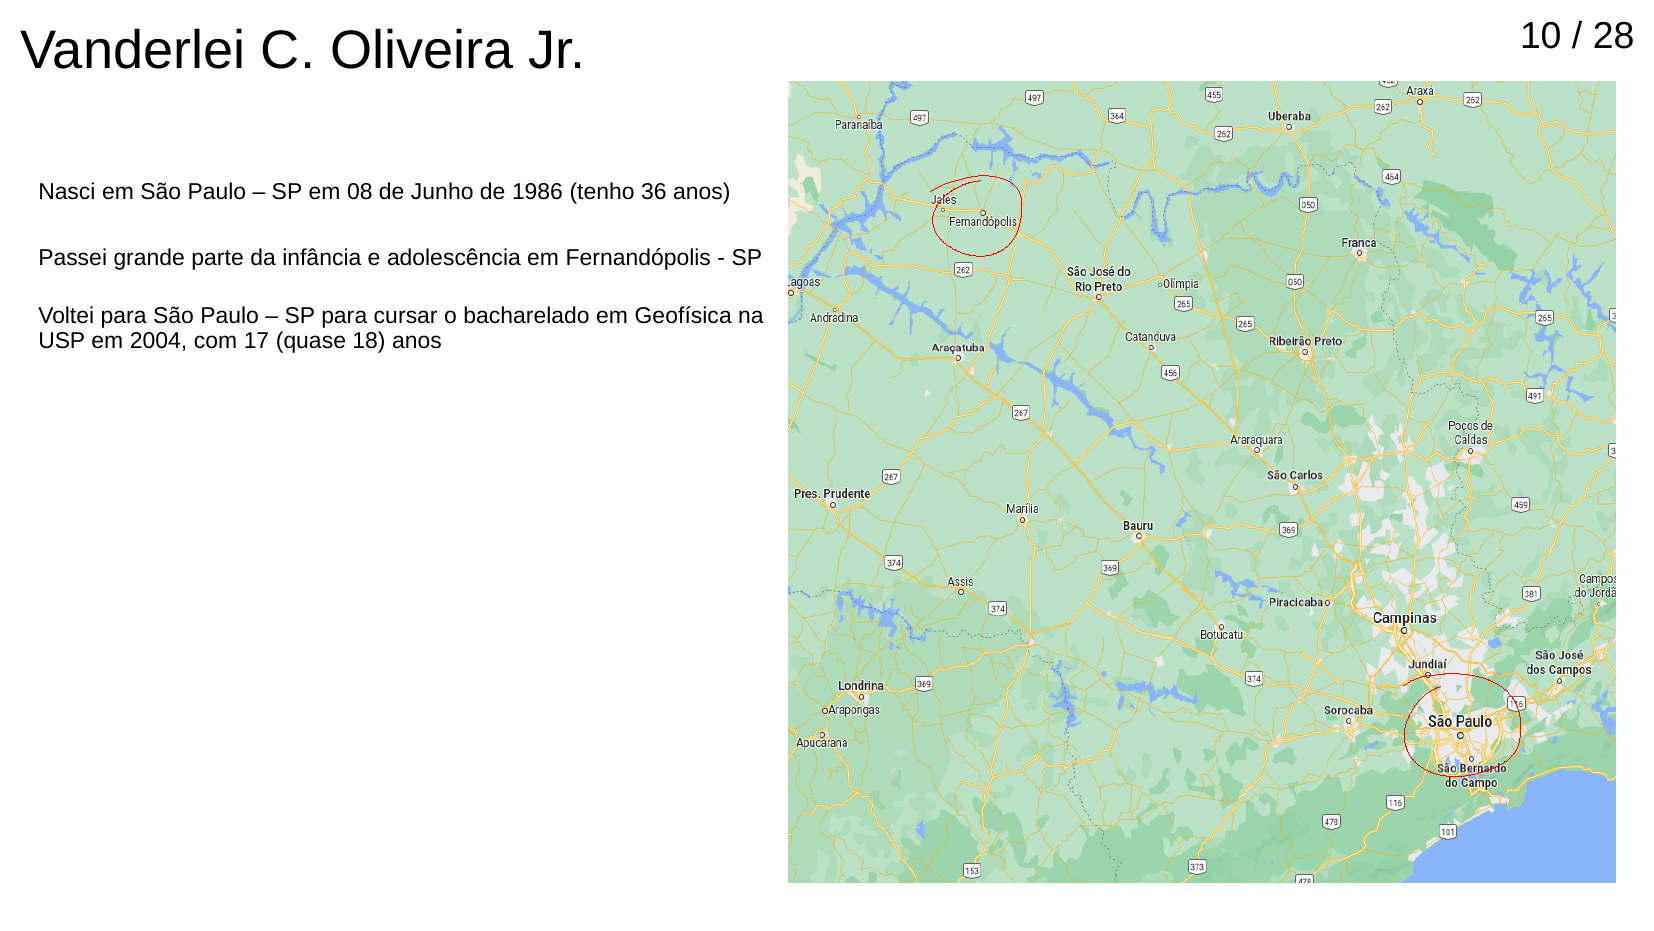

Vanderlei C. Oliveira Jr.
Nasci em São Paulo – SP em 08 de Junho de 1986 (tenho 36 anos)
Passei grande parte da infância e adolescência em Fernandópolis - SP
Voltei para São Paulo – SP para cursar o bacharelado em Geofísica na USP em 2004, com 17 (quase 18) anos